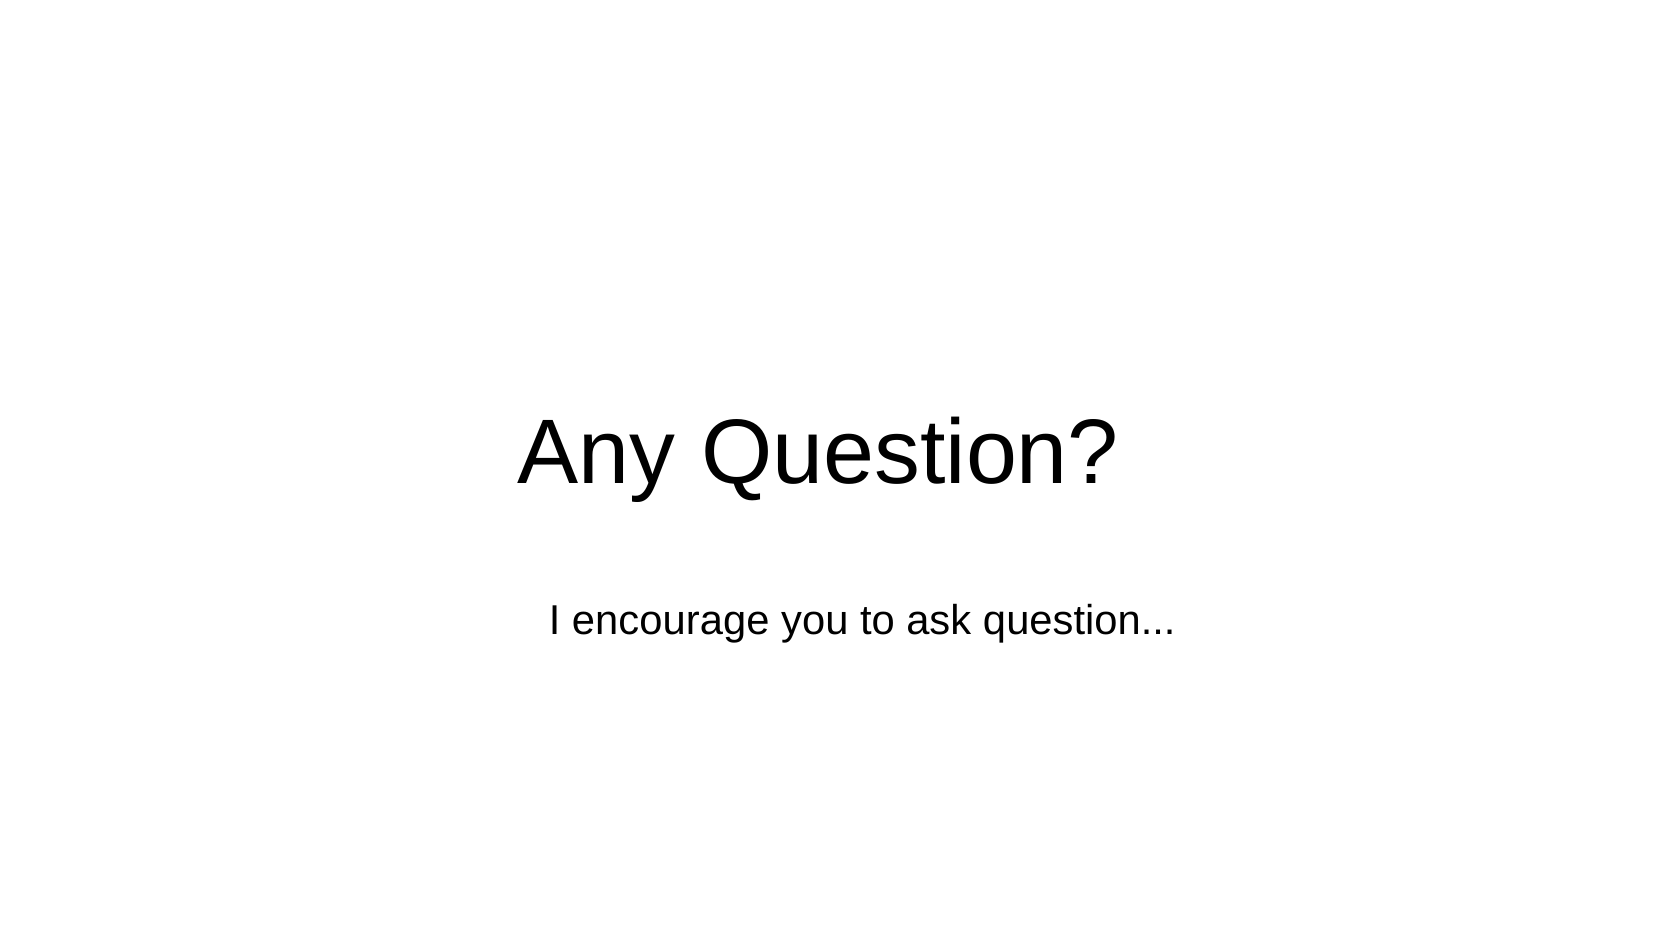

# Any Question?
I encourage you to ask question...